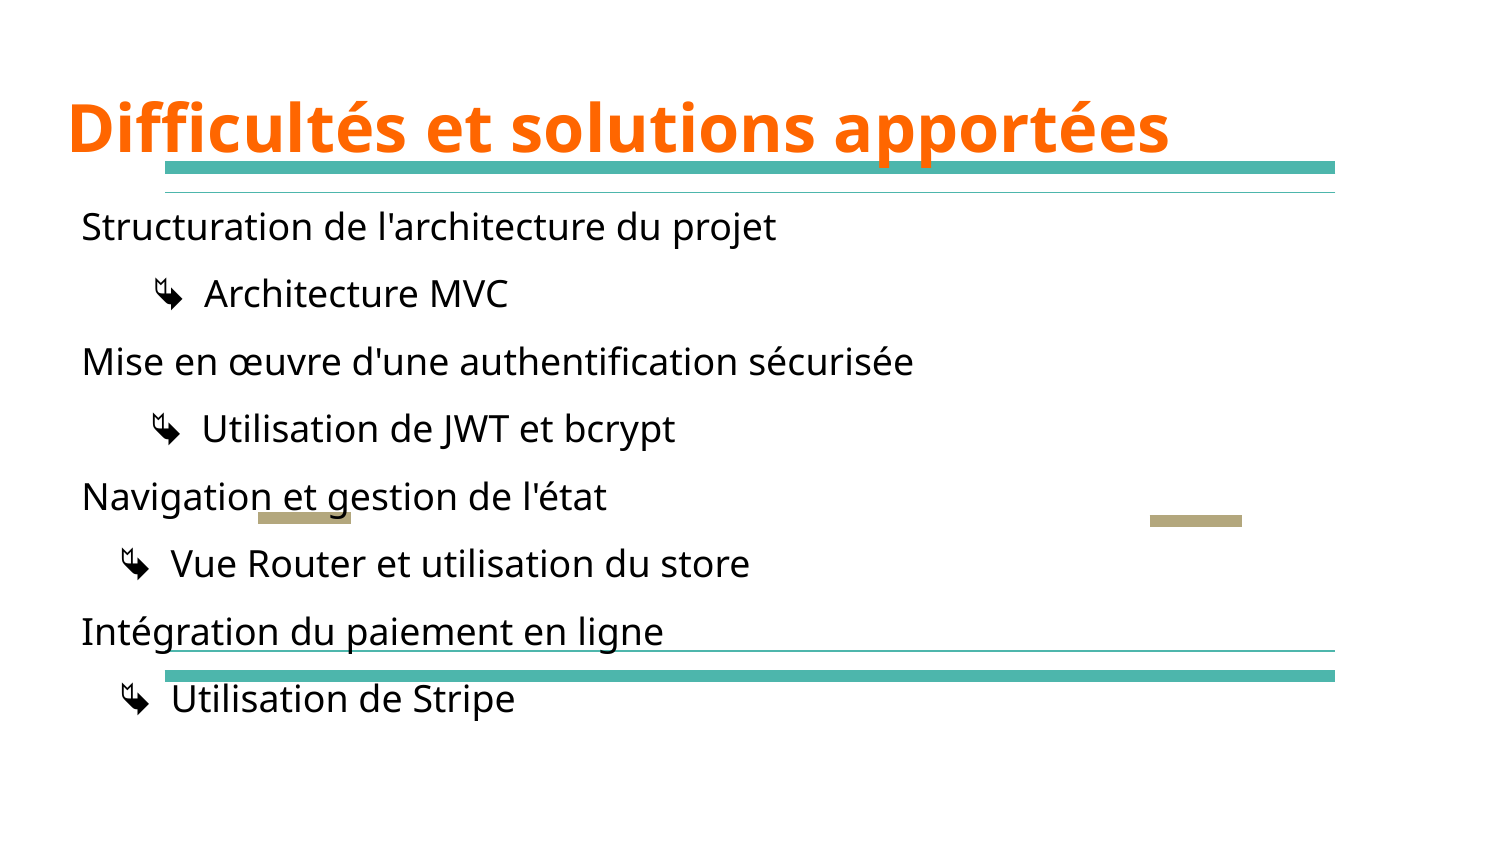

# Difficultés et solutions apportées
Structuration de l'architecture du projet
 Architecture MVC
Mise en œuvre d'une authentification sécurisée
  Utilisation de JWT et bcrypt
Navigation et gestion de l'état
  Vue Router et utilisation du store
Intégration du paiement en ligne
  Utilisation de Stripe